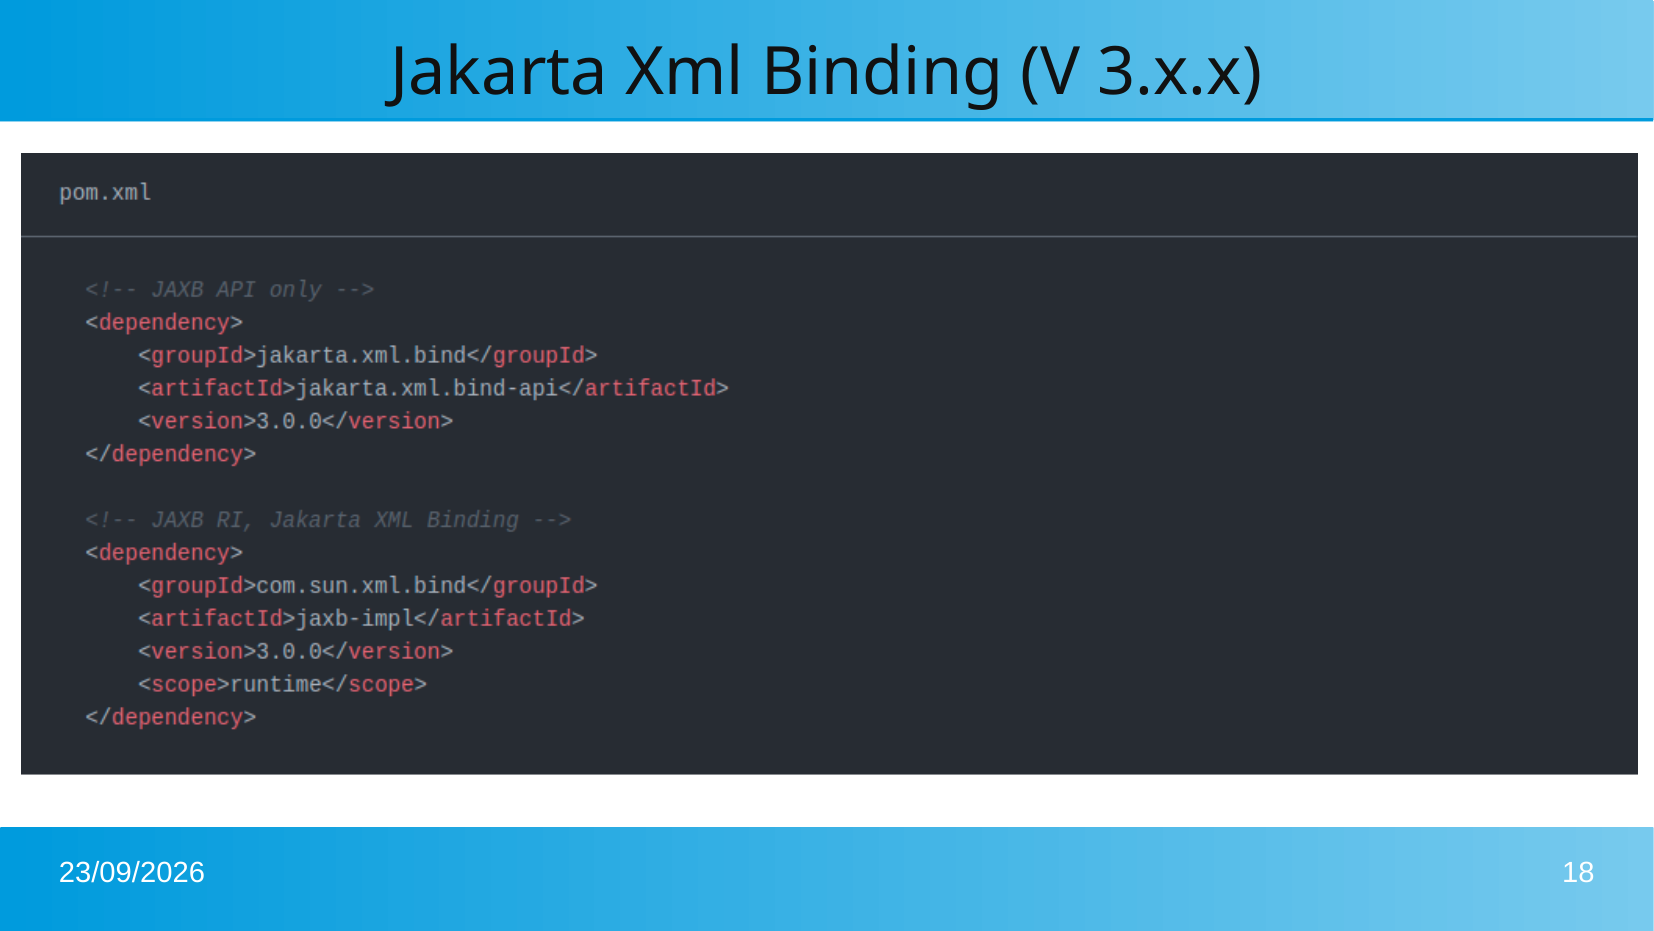

# Jakarta Xml Binding (V 3.x.x)
18